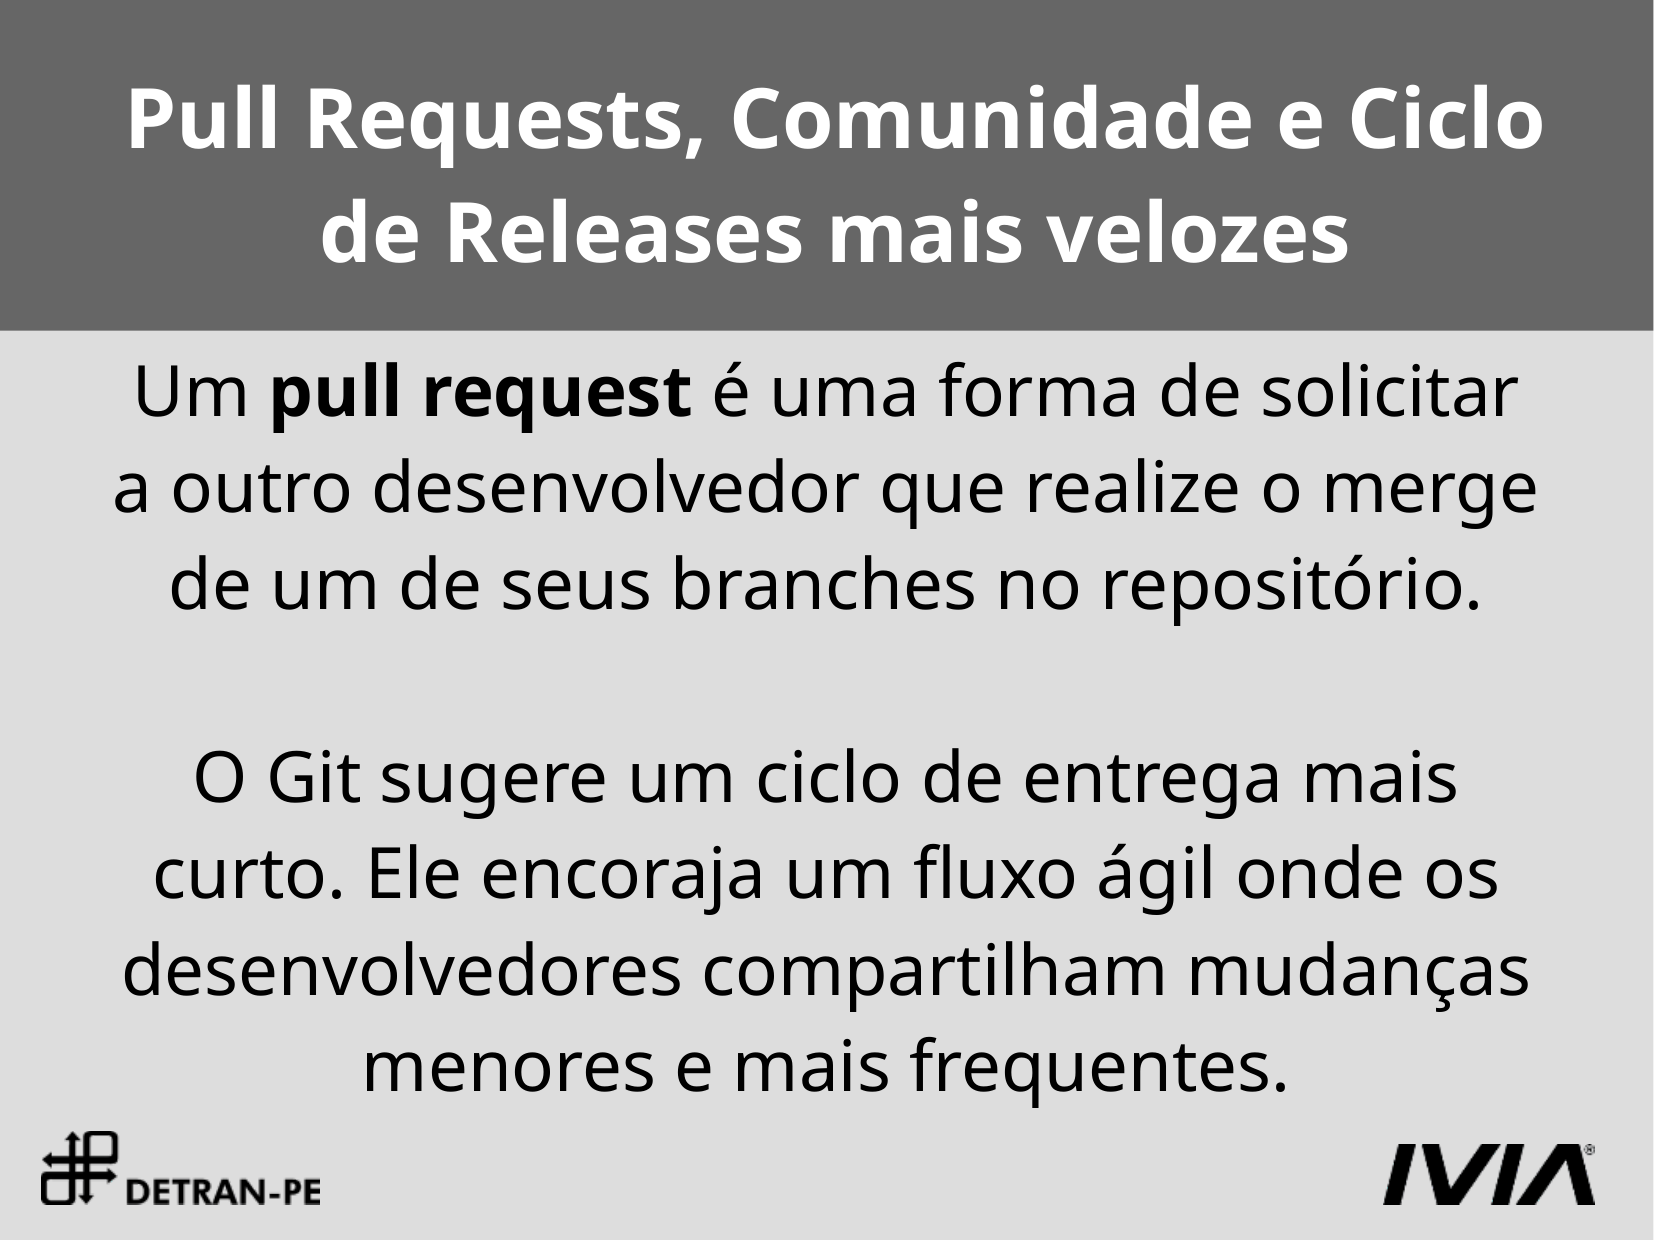

# Pull Requests, Comunidade e Ciclo de Releases mais velozes
Um pull request é uma forma de solicitar a outro desenvolvedor que realize o merge de um de seus branches no repositório.
O Git sugere um ciclo de entrega mais curto. Ele encoraja um fluxo ágil onde os desenvolvedores compartilham mudanças menores e mais frequentes.